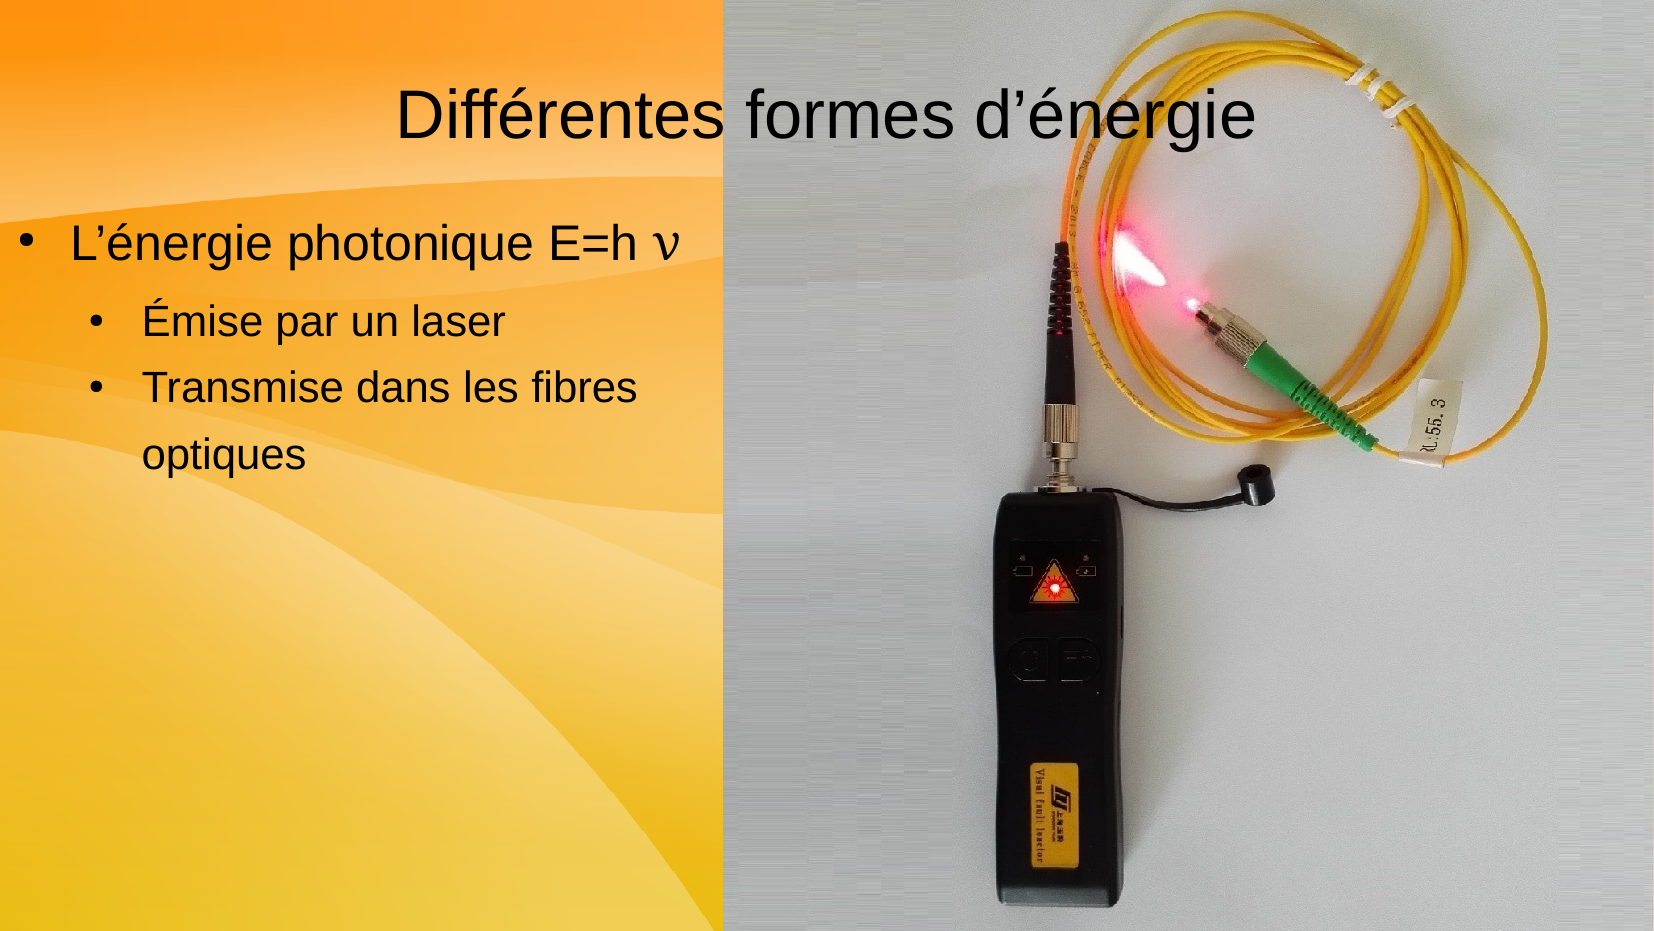

Différentes formes d’énergie
# L’énergie photonique E=h ν
Émise par un laser
Transmise dans les fibres
optiques